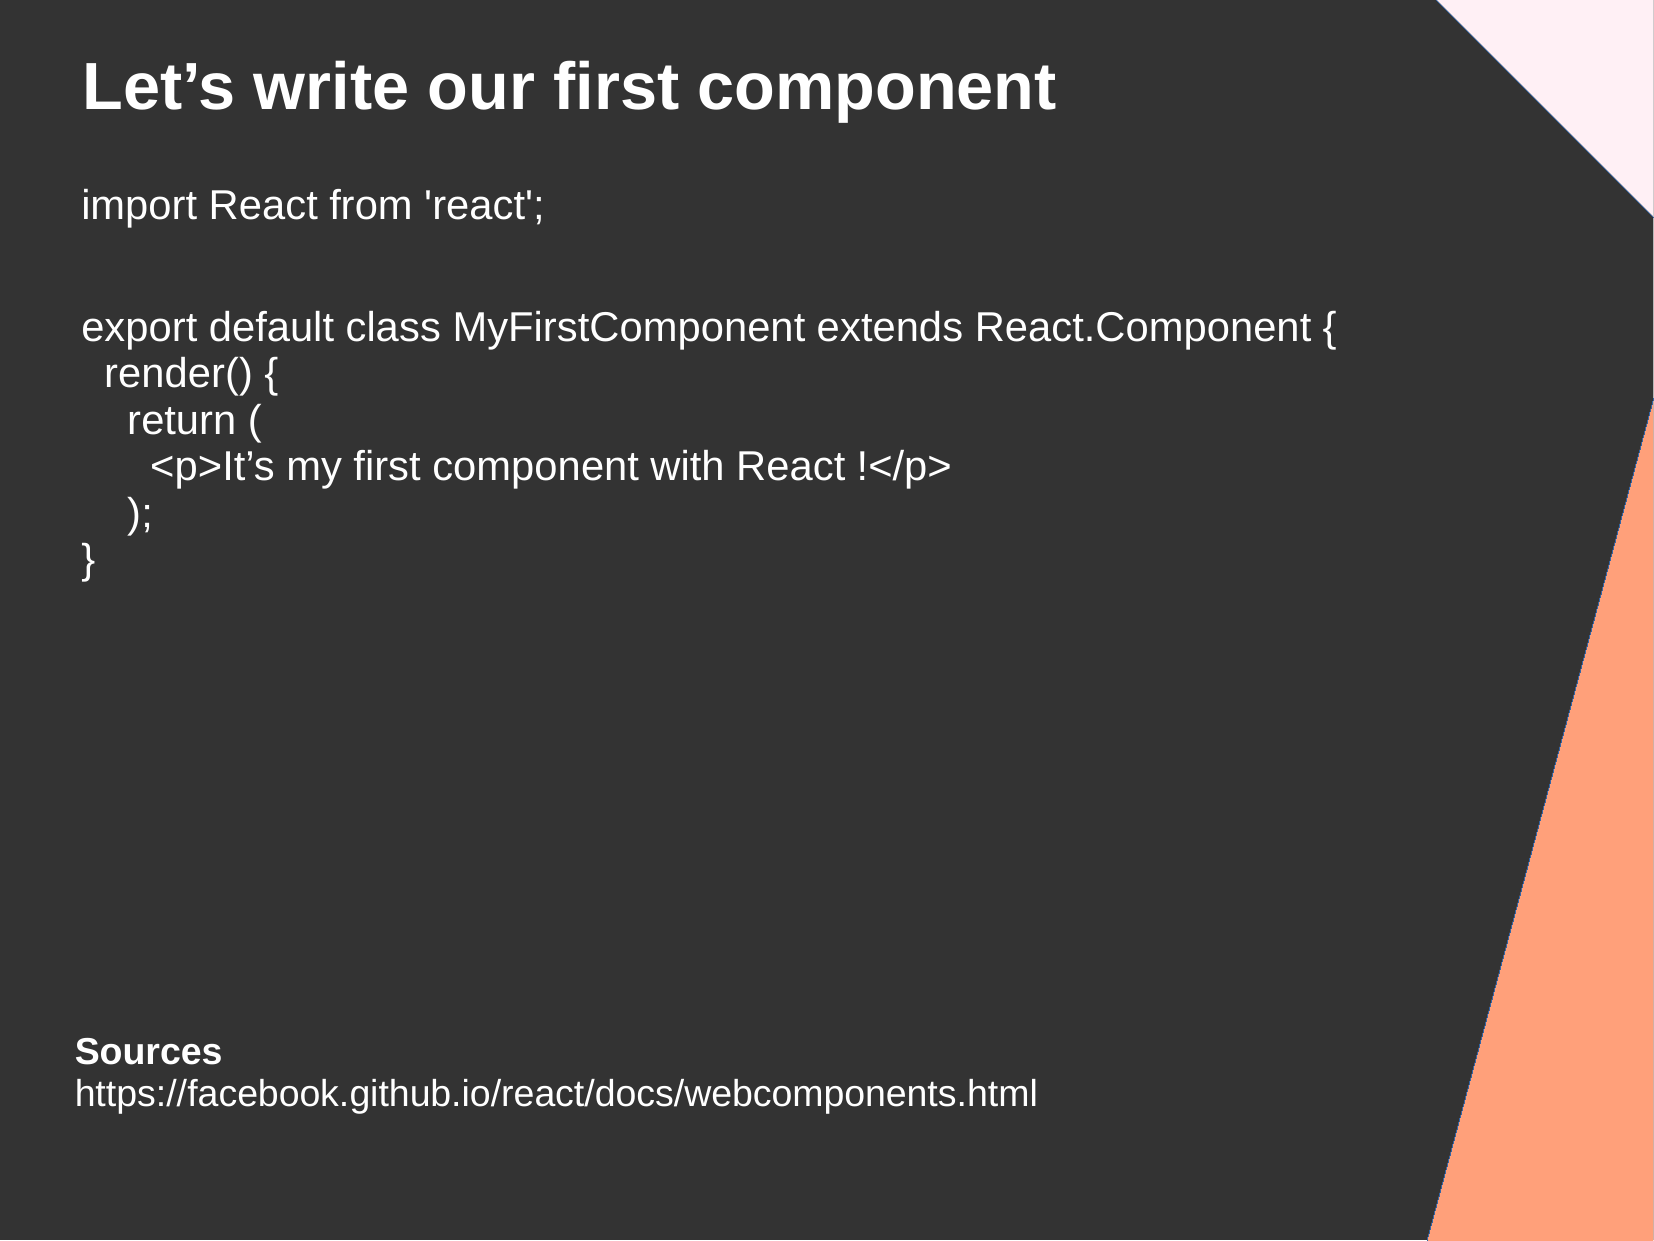

# Let’s write our first component
import React from 'react';
export default class MyFirstComponent extends React.Component {
 render() {
 return (
 <p>It’s my first component with React !</p>
 );
}
Sources
https://facebook.github.io/react/docs/webcomponents.html